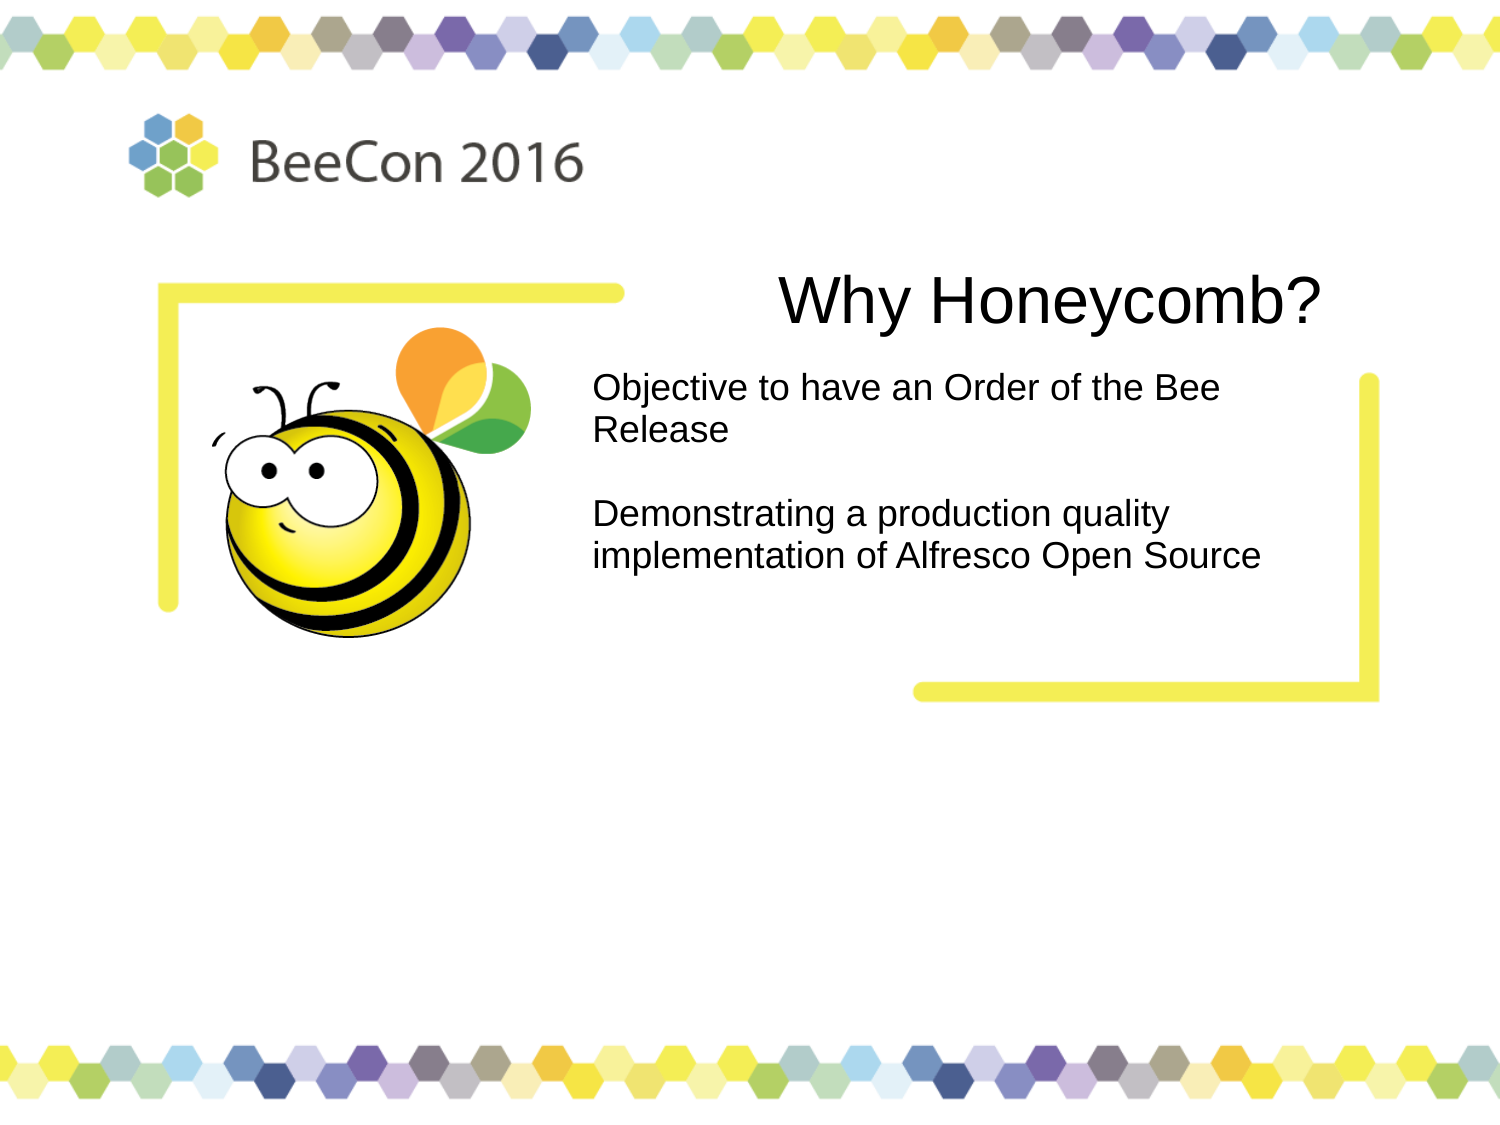

# Why Honeycomb?
Objective to have an Order of the Bee Release
Demonstrating a production quality implementation of Alfresco Open Source